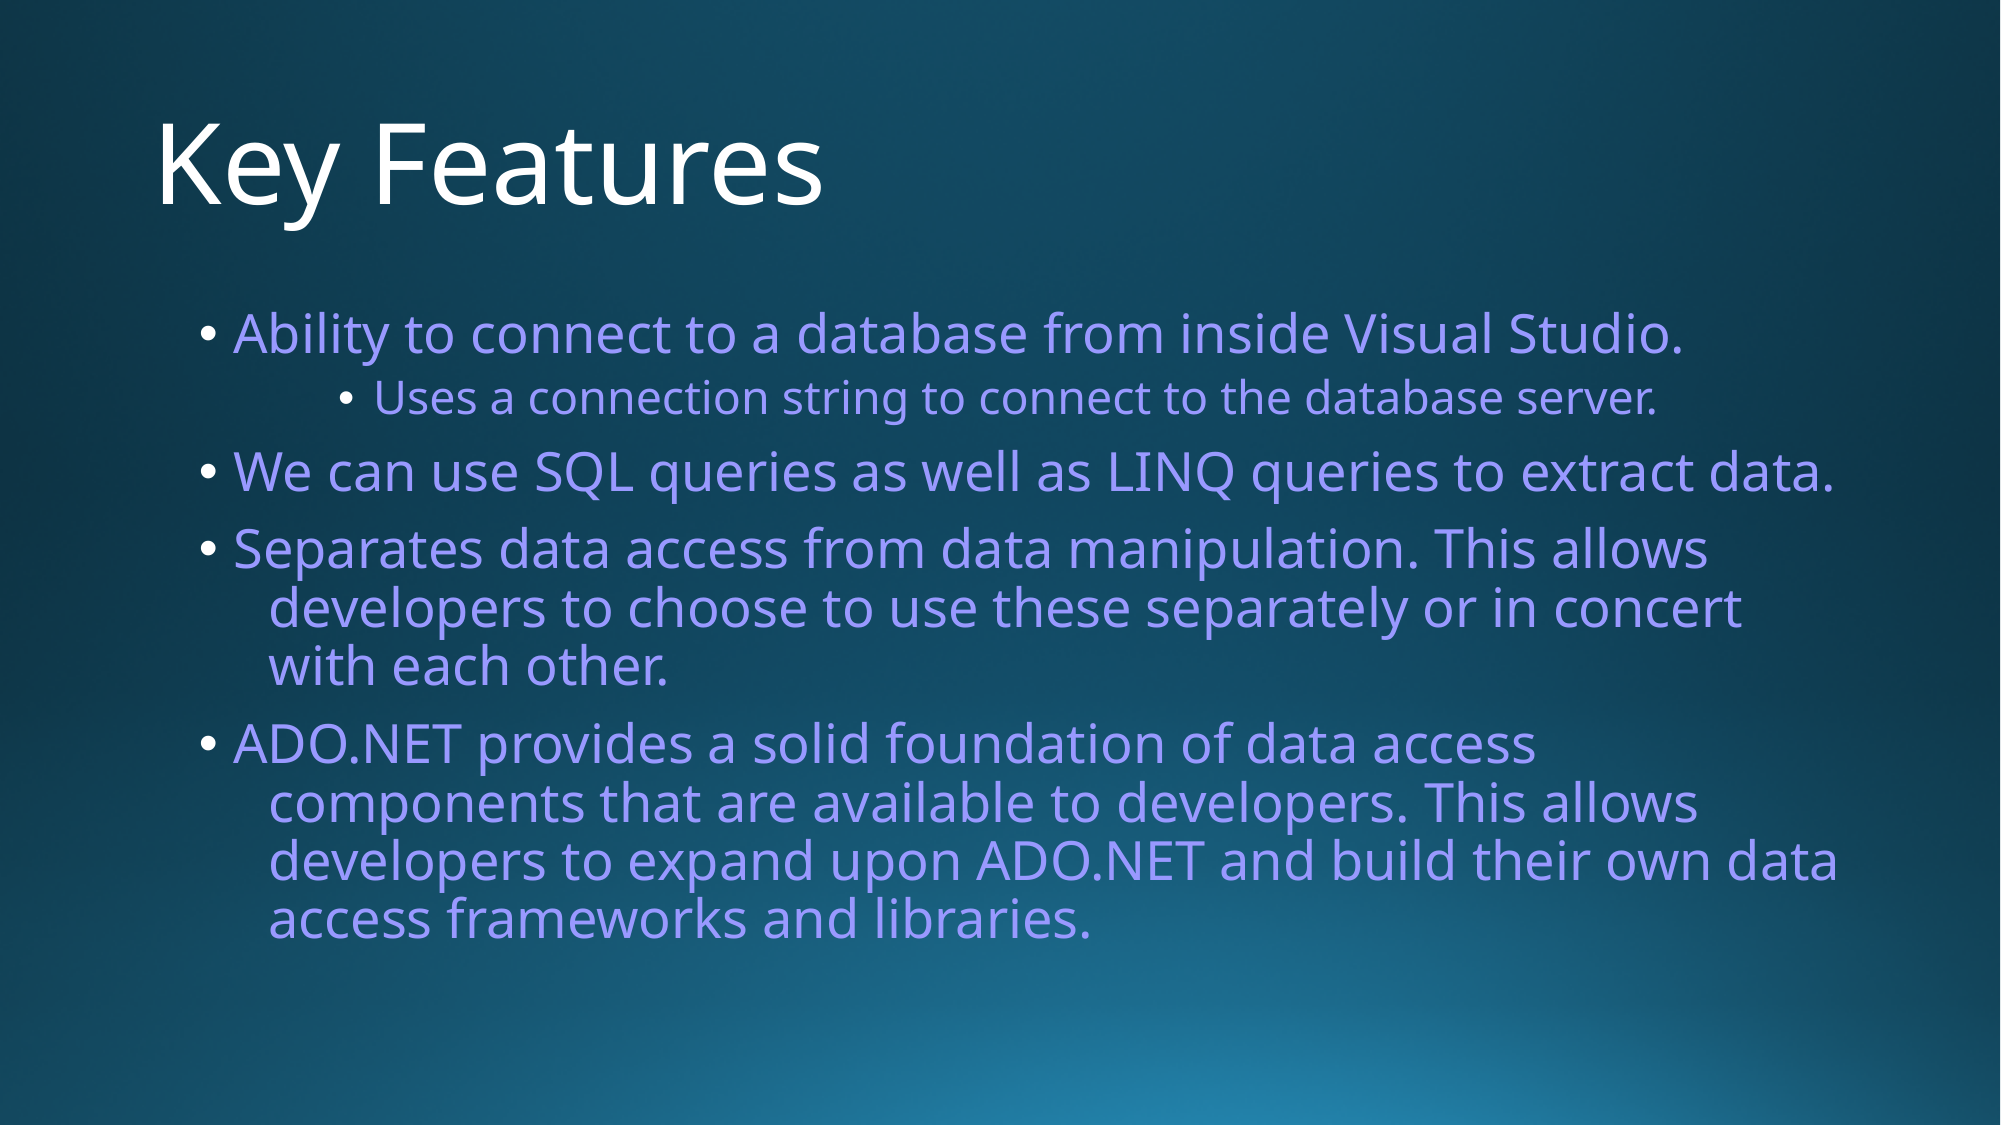

# Key Features
Ability to connect to a database from inside Visual Studio.
Uses a connection string to connect to the database server.
We can use SQL queries as well as LINQ queries to extract data.
Separates data access from data manipulation. This allows developers to choose to use these separately or in concert with each other.
ADO.NET provides a solid foundation of data access components that are available to developers. This allows developers to expand upon ADO.NET and build their own data access frameworks and libraries.